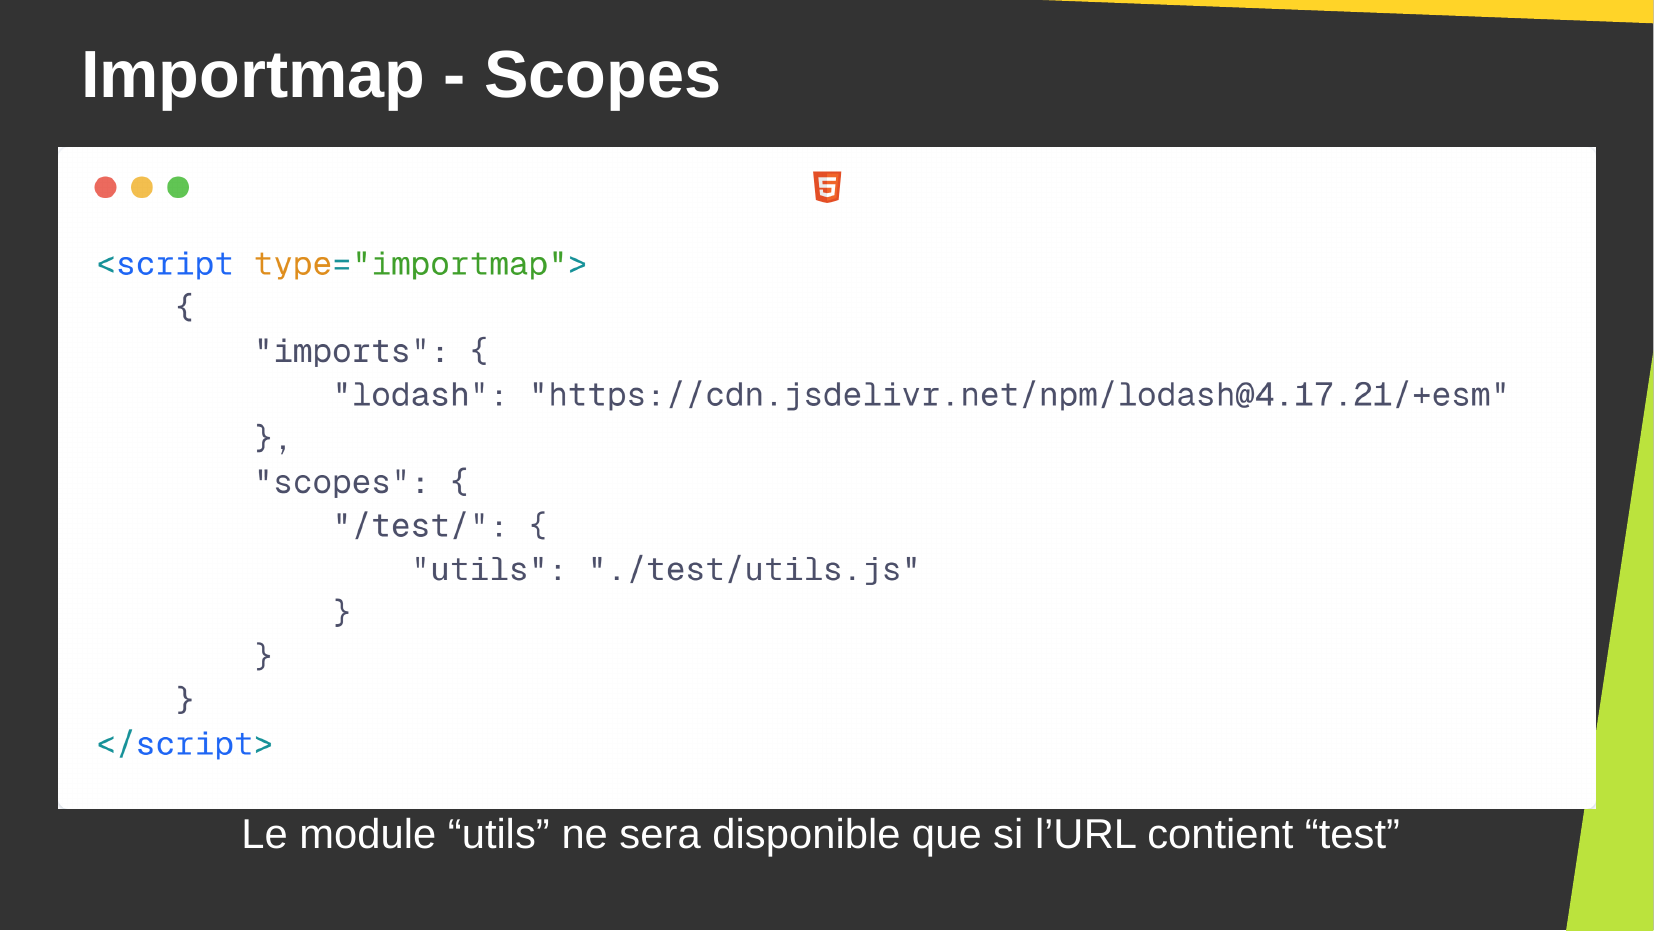

# Importmap - Scopes
Le module “utils” ne sera disponible que si l’URL contient “test”